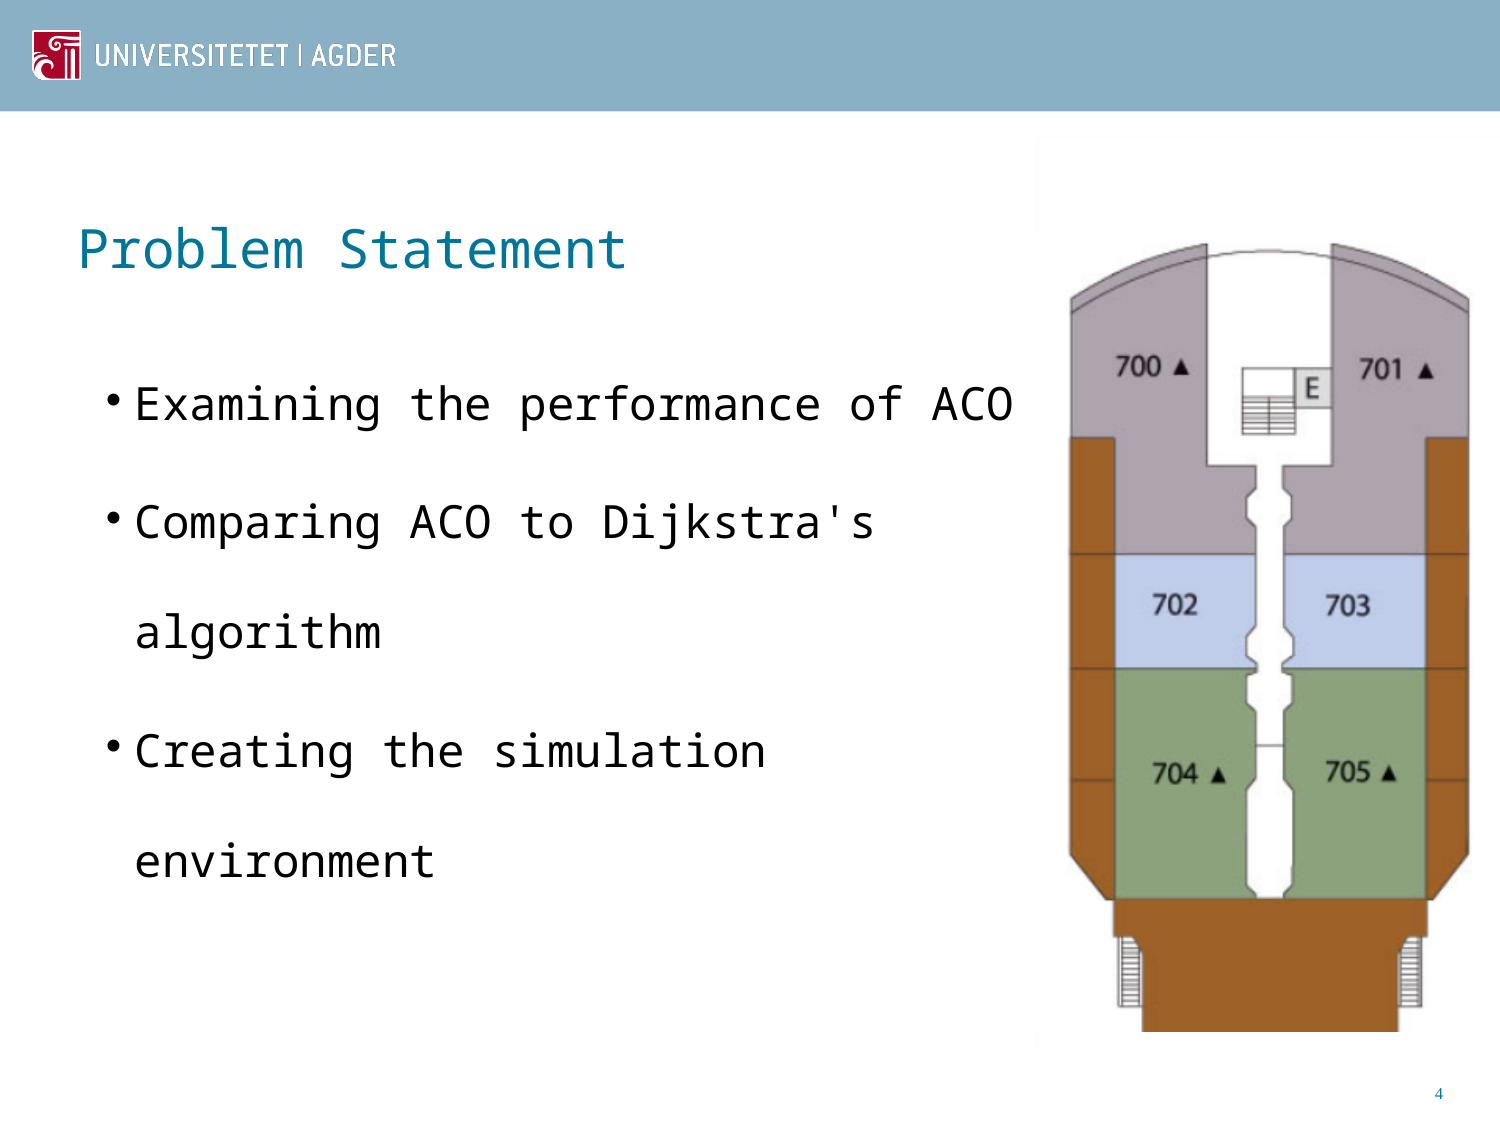

# Problem Statement
Examining the performance of ACO
Comparing ACO to Dijkstra's algorithm
Creating the simulation environment
4